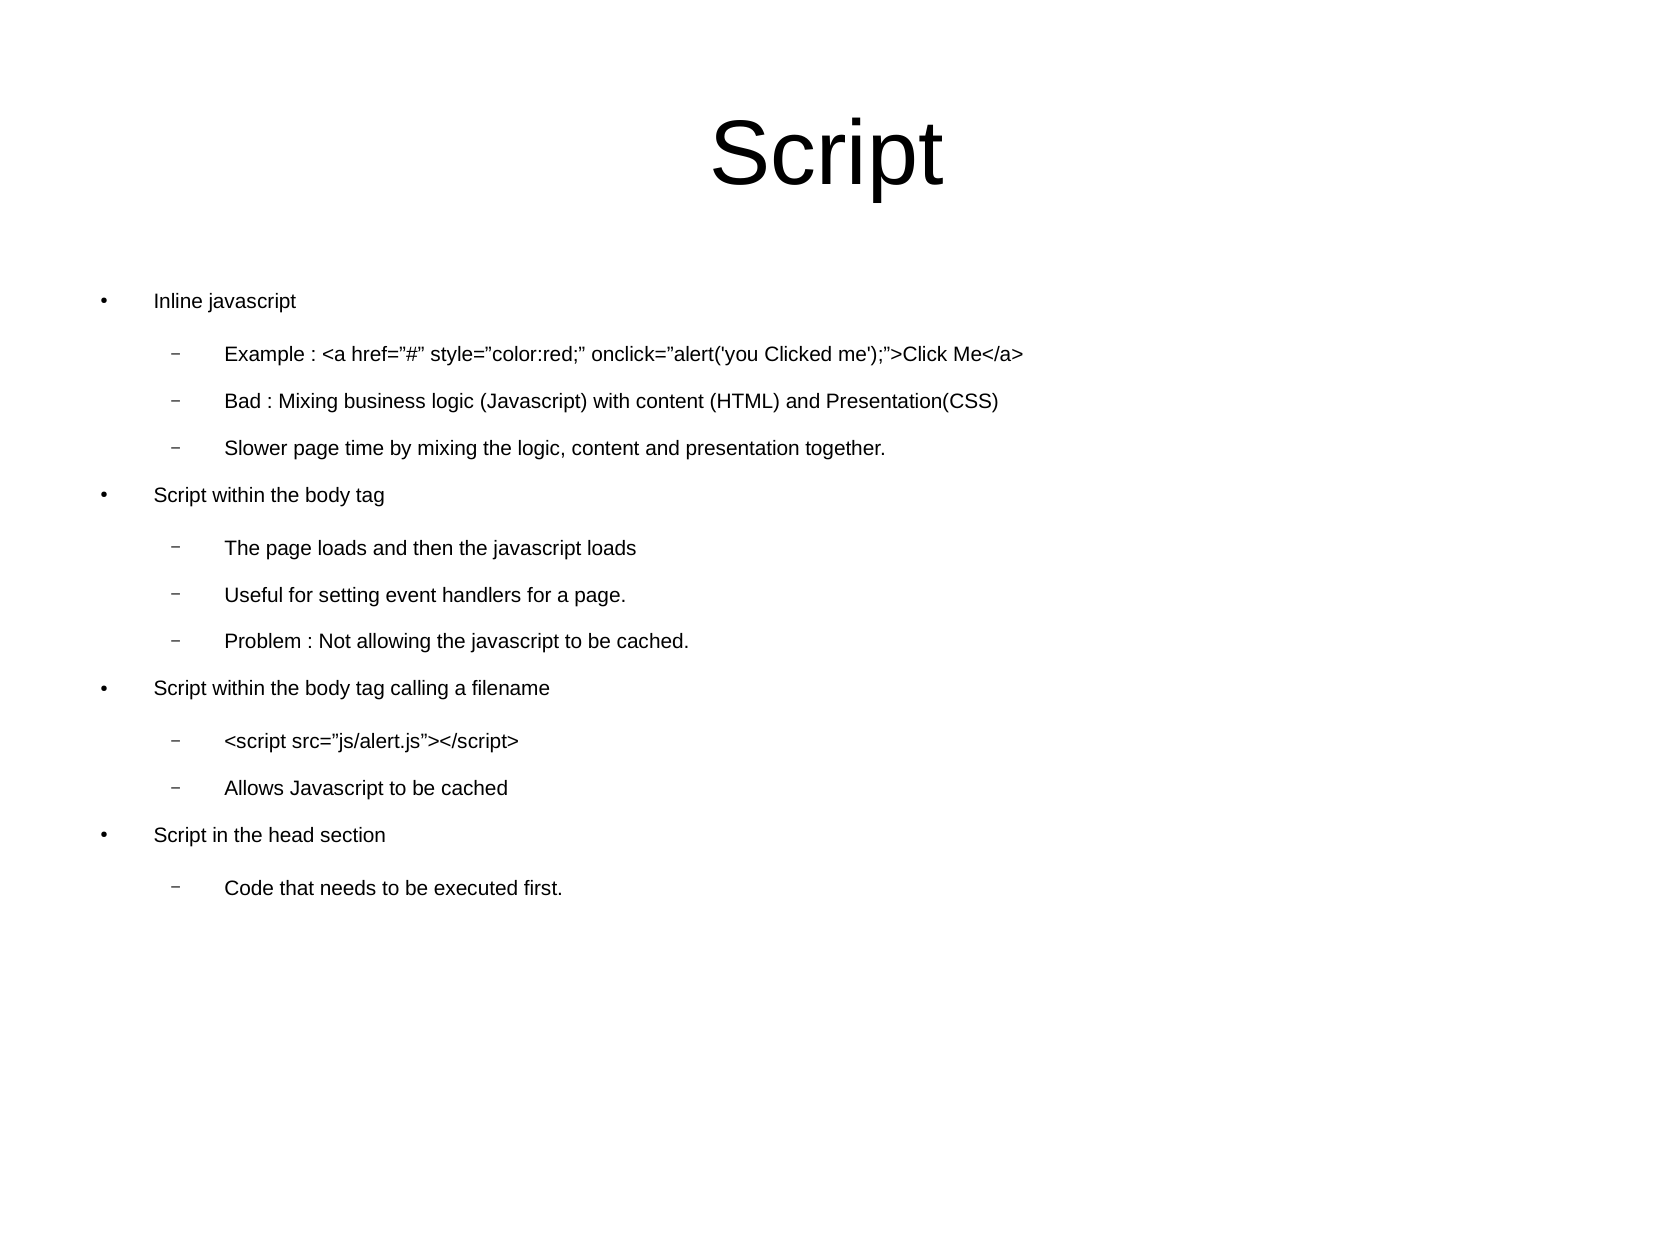

# Script
Inline javascript
Example : <a href=”#” style=”color:red;” onclick=”alert('you Clicked me');”>Click Me</a>
Bad : Mixing business logic (Javascript) with content (HTML) and Presentation(CSS)
Slower page time by mixing the logic, content and presentation together.
Script within the body tag
The page loads and then the javascript loads
Useful for setting event handlers for a page.
Problem : Not allowing the javascript to be cached.
Script within the body tag calling a filename
<script src=”js/alert.js”></script>
Allows Javascript to be cached
Script in the head section
Code that needs to be executed first.